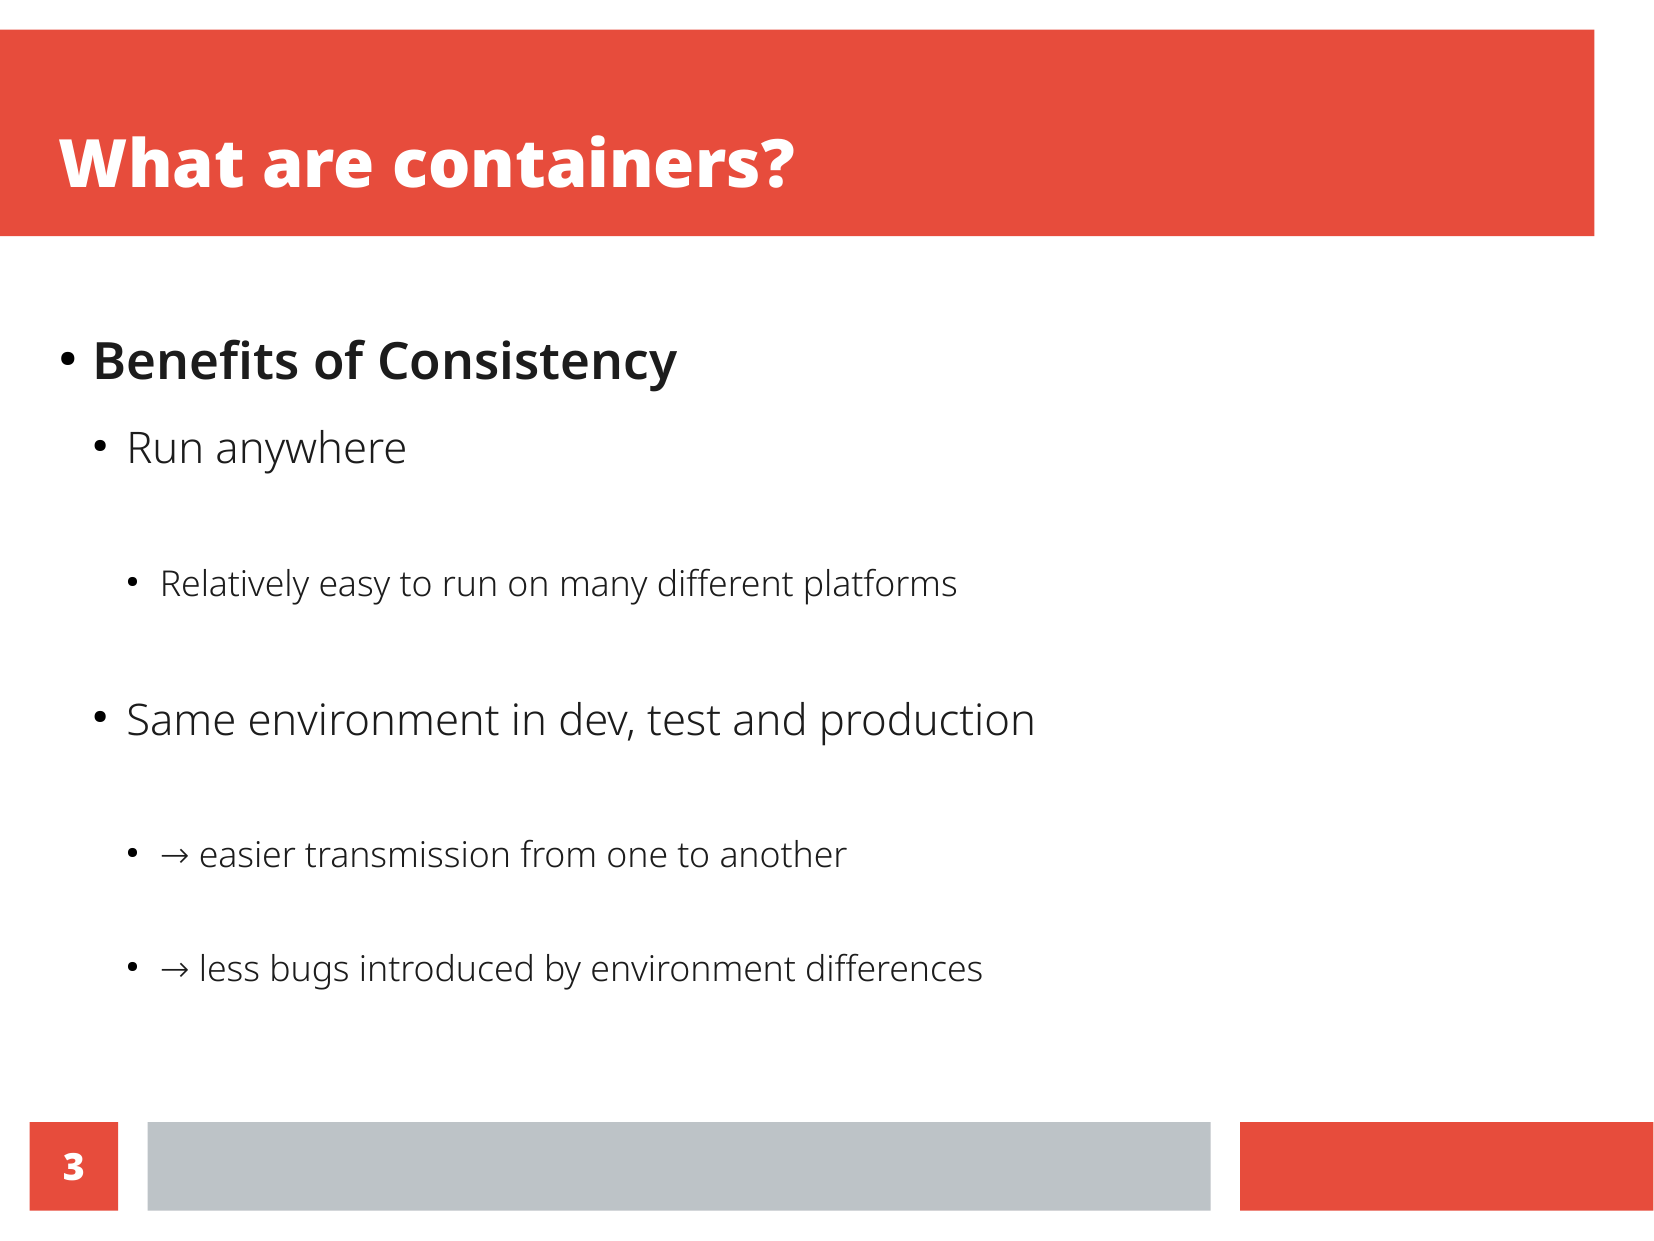

# What are containers?
Benefits of Consistency
Run anywhere
Relatively easy to run on many different platforms
Same environment in dev, test and production
→ easier transmission from one to another
→ less bugs introduced by environment differences
3